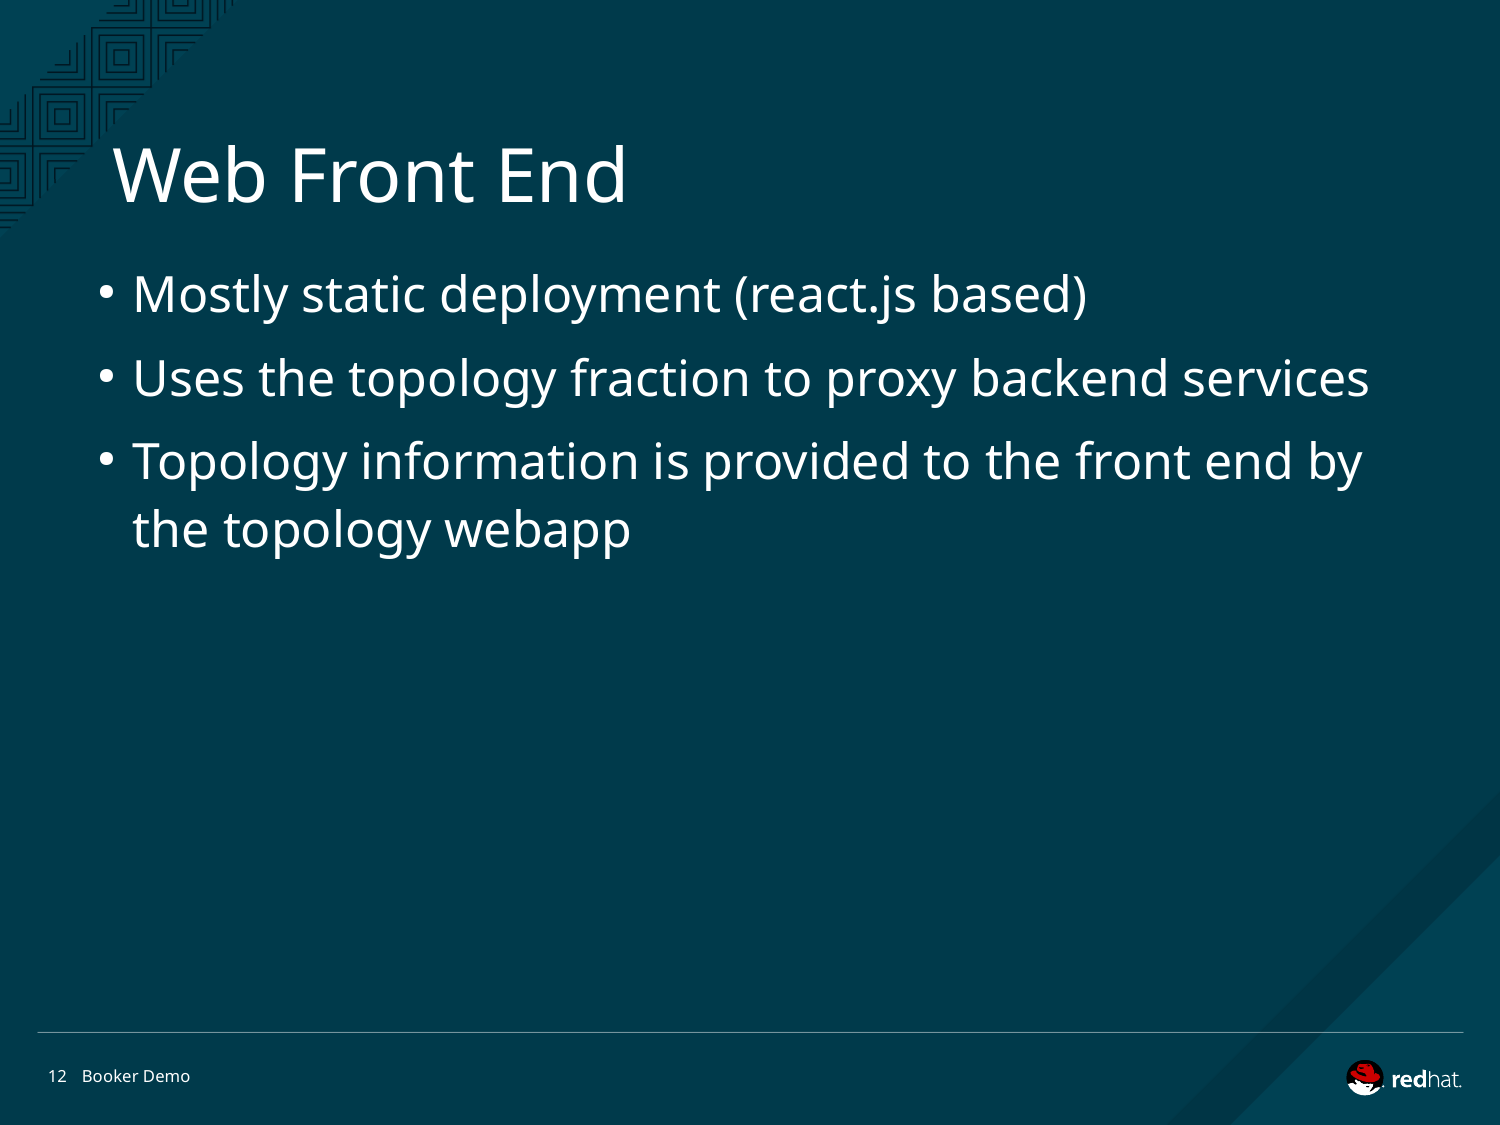

# Web Front End
Mostly static deployment (react.js based)
Uses the topology fraction to proxy backend services
Topology information is provided to the front end by the topology webapp
12
Booker Demo